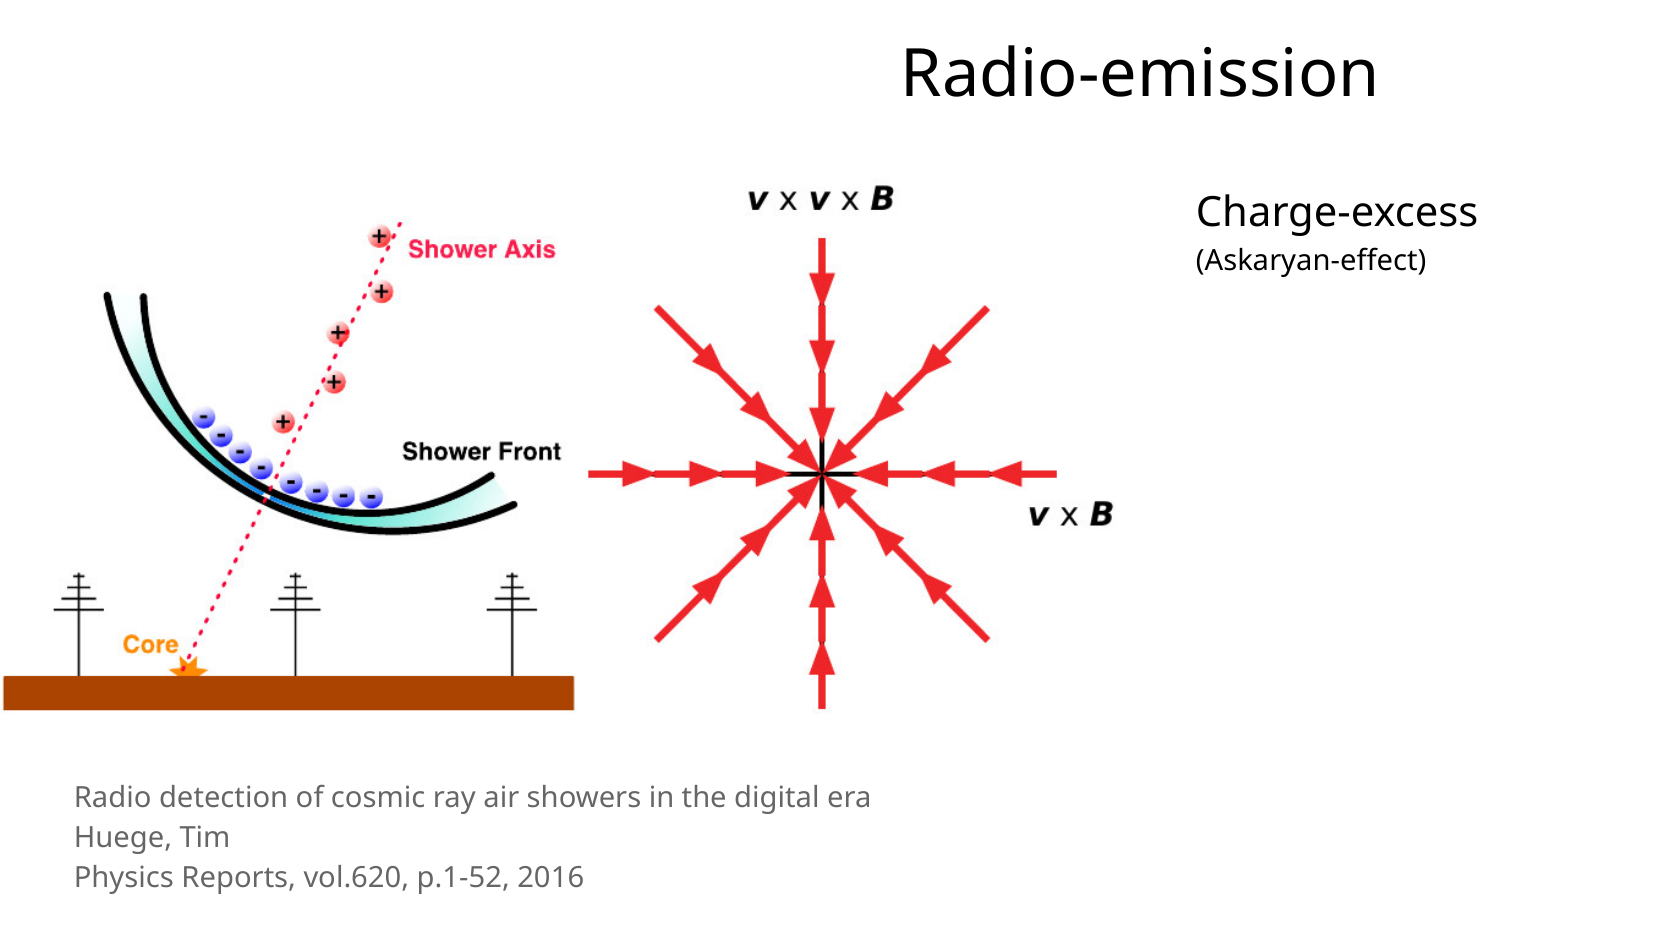

Radio-emission
Charge-excess
(Askaryan-effect)
Radio detection of cosmic ray air showers in the digital era
Huege, Tim
Physics Reports, vol.620, p.1-52, 2016